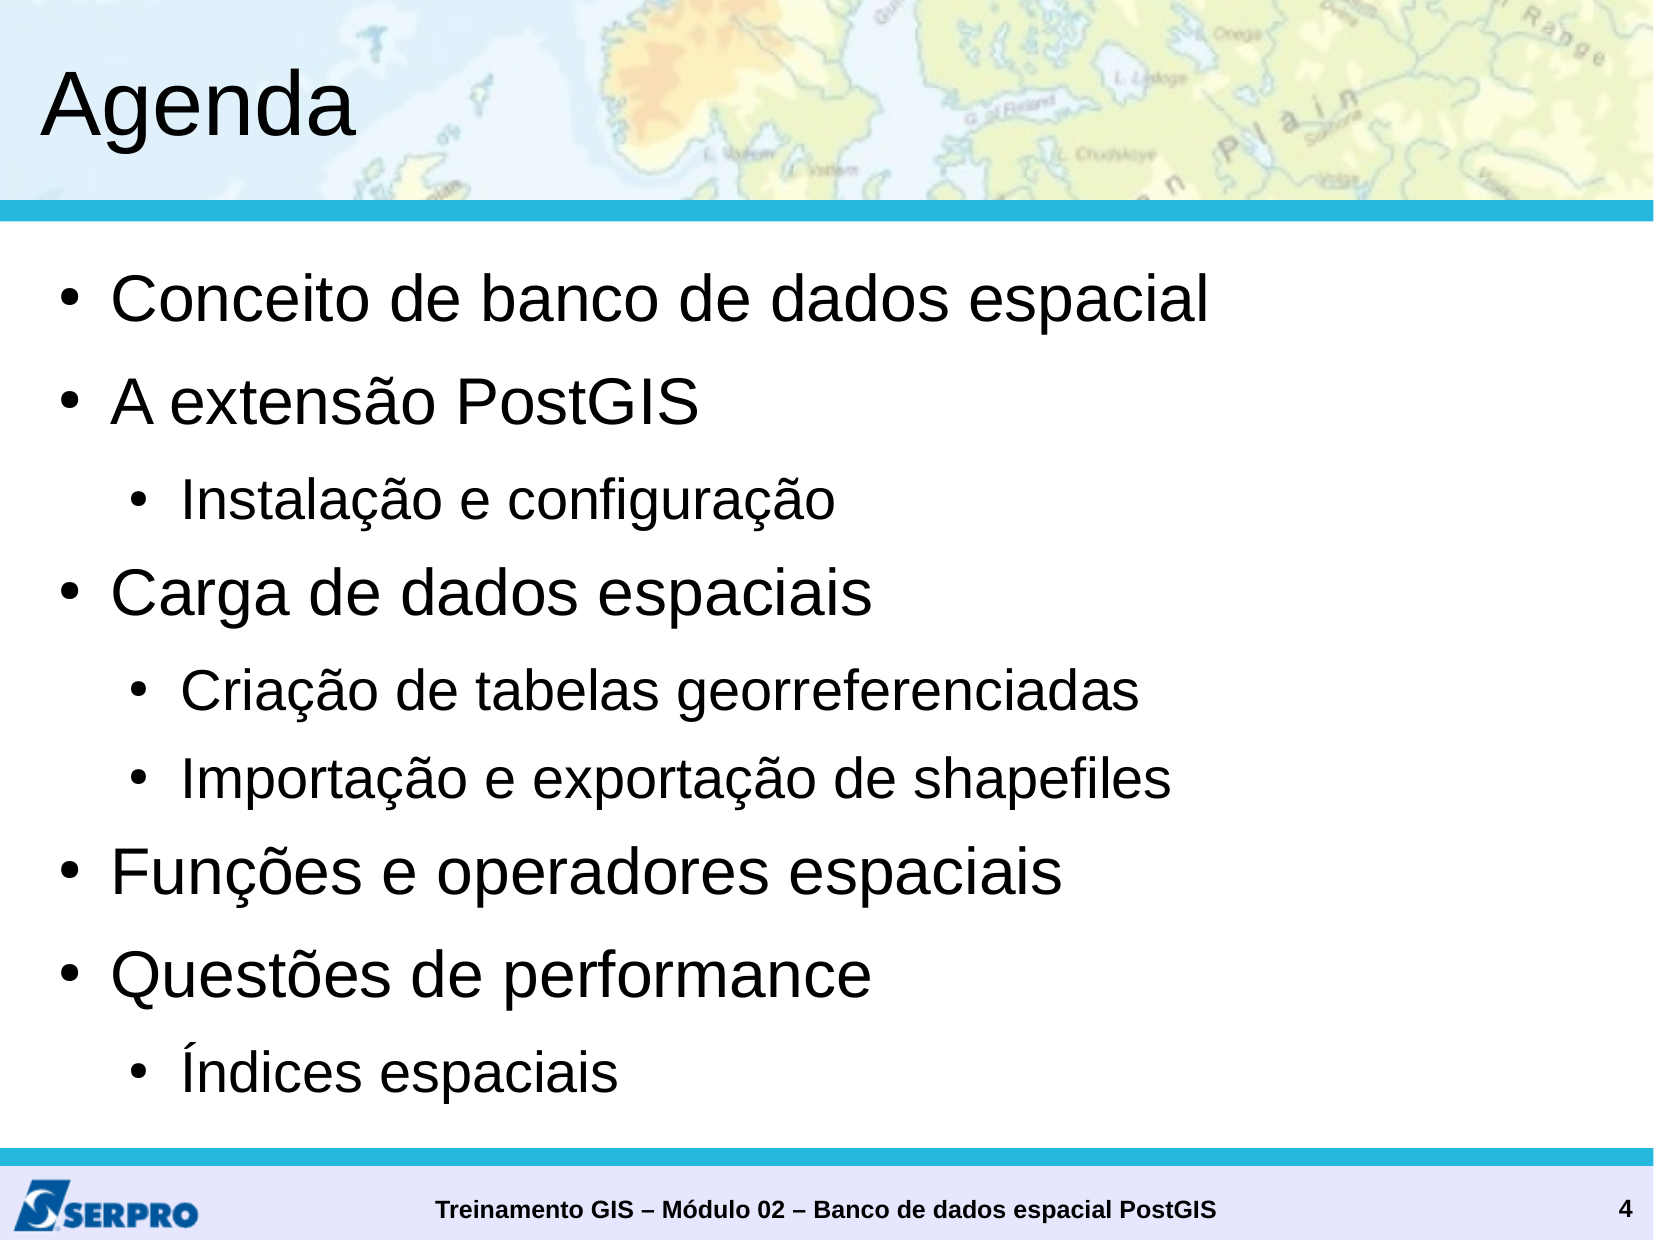

# Agenda
Conceito de banco de dados espacial
A extensão PostGIS
Instalação e configuração
Carga de dados espaciais
Criação de tabelas georreferenciadas
Importação e exportação de shapefiles
Funções e operadores espaciais
Questões de performance
Índices espaciais
4
Treinamento GIS – Módulo 02 – Banco de dados espacial PostGIS